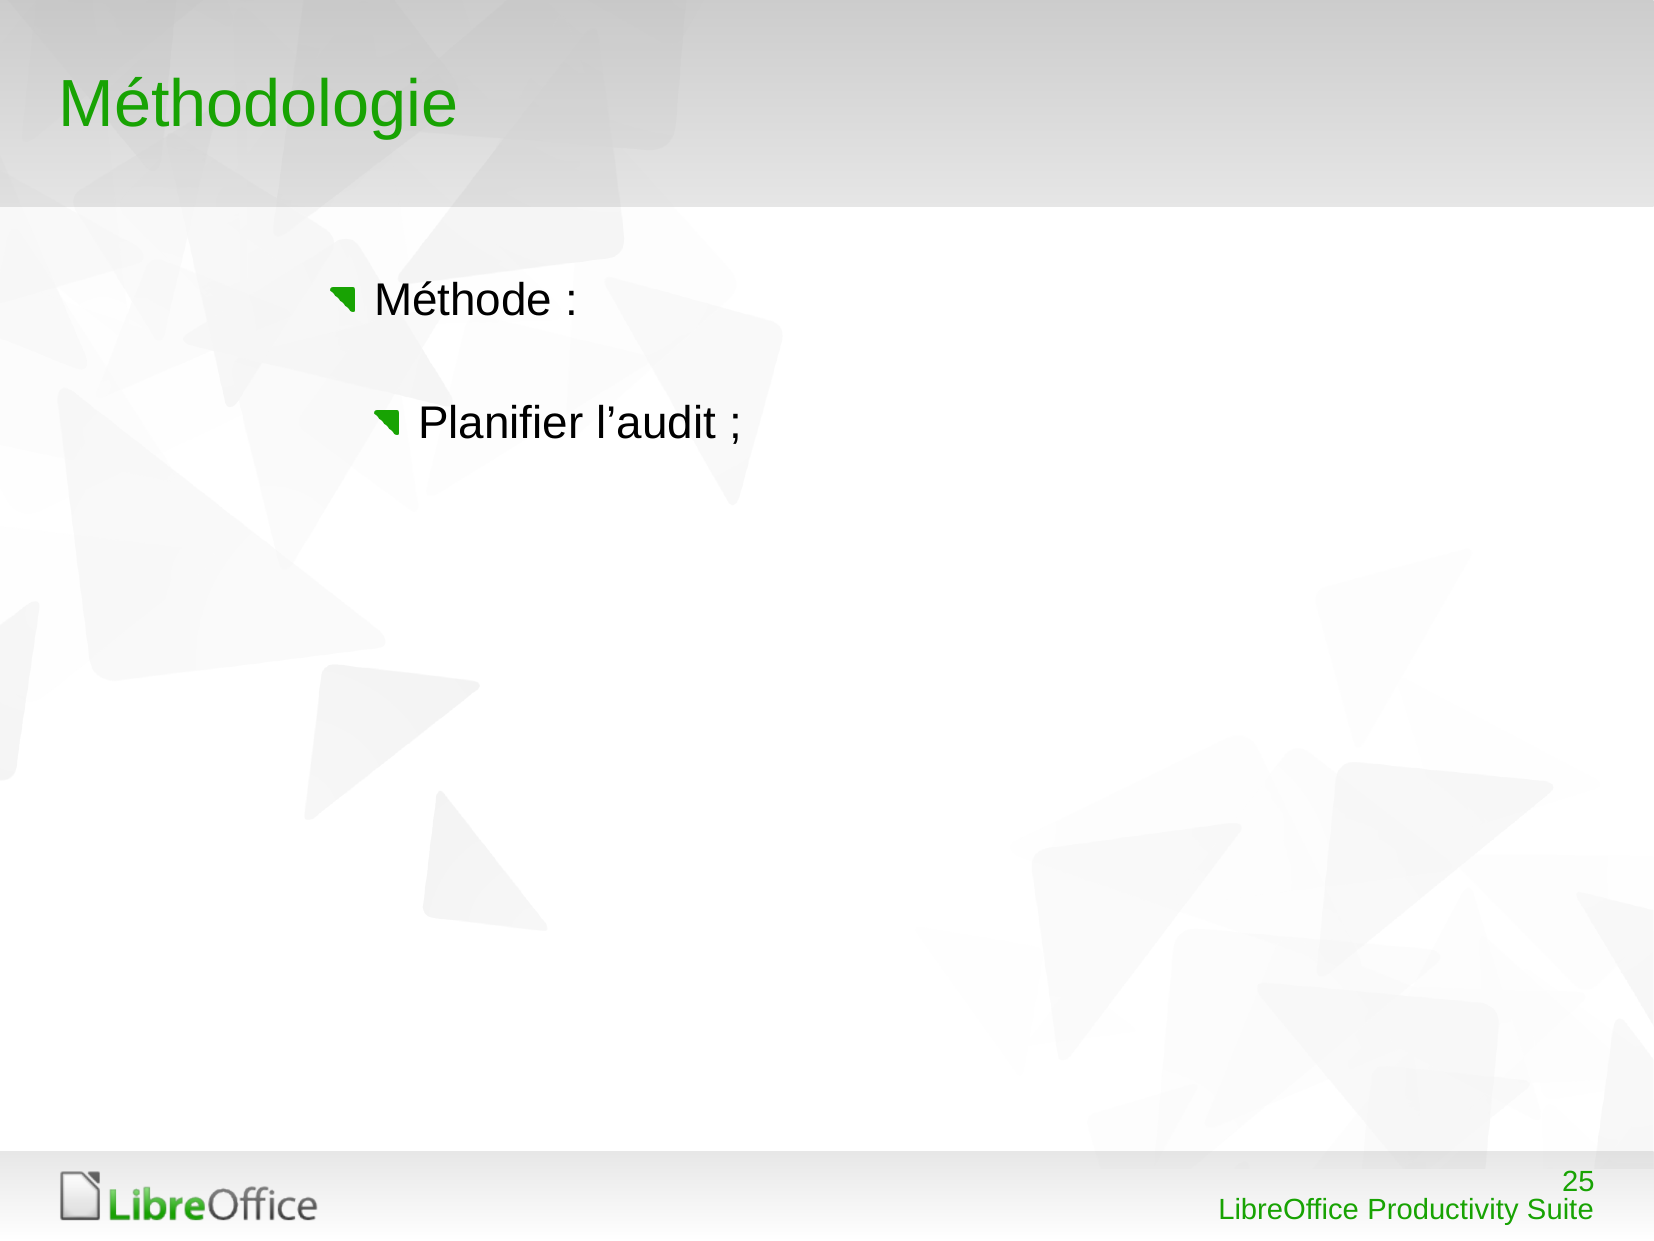

# Méthodologie
Méthode :
Planifier l’audit ;
25
LibreOffice Productivity Suite